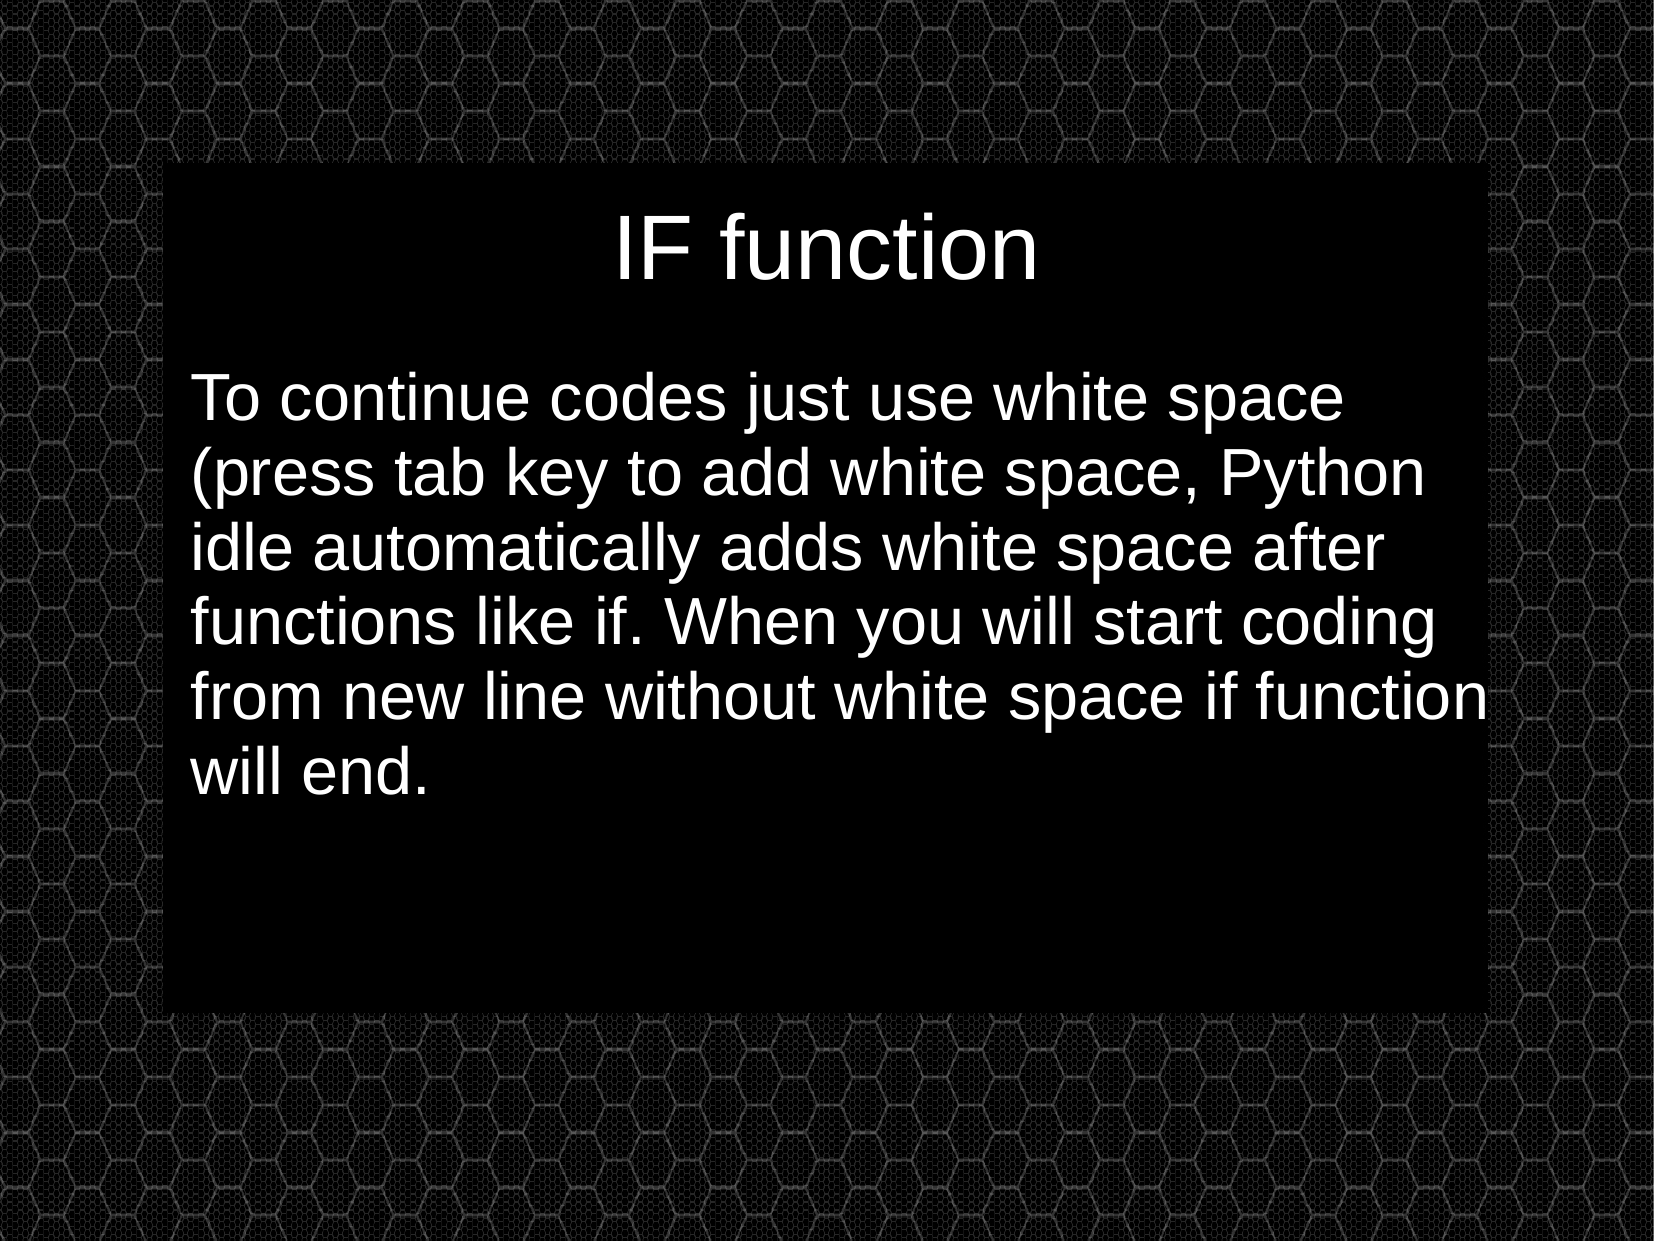

# IF function
To continue codes just use white space (press tab key to add white space, Python idle automatically adds white space after functions like if. When you will start coding from new line without white space if function will end.